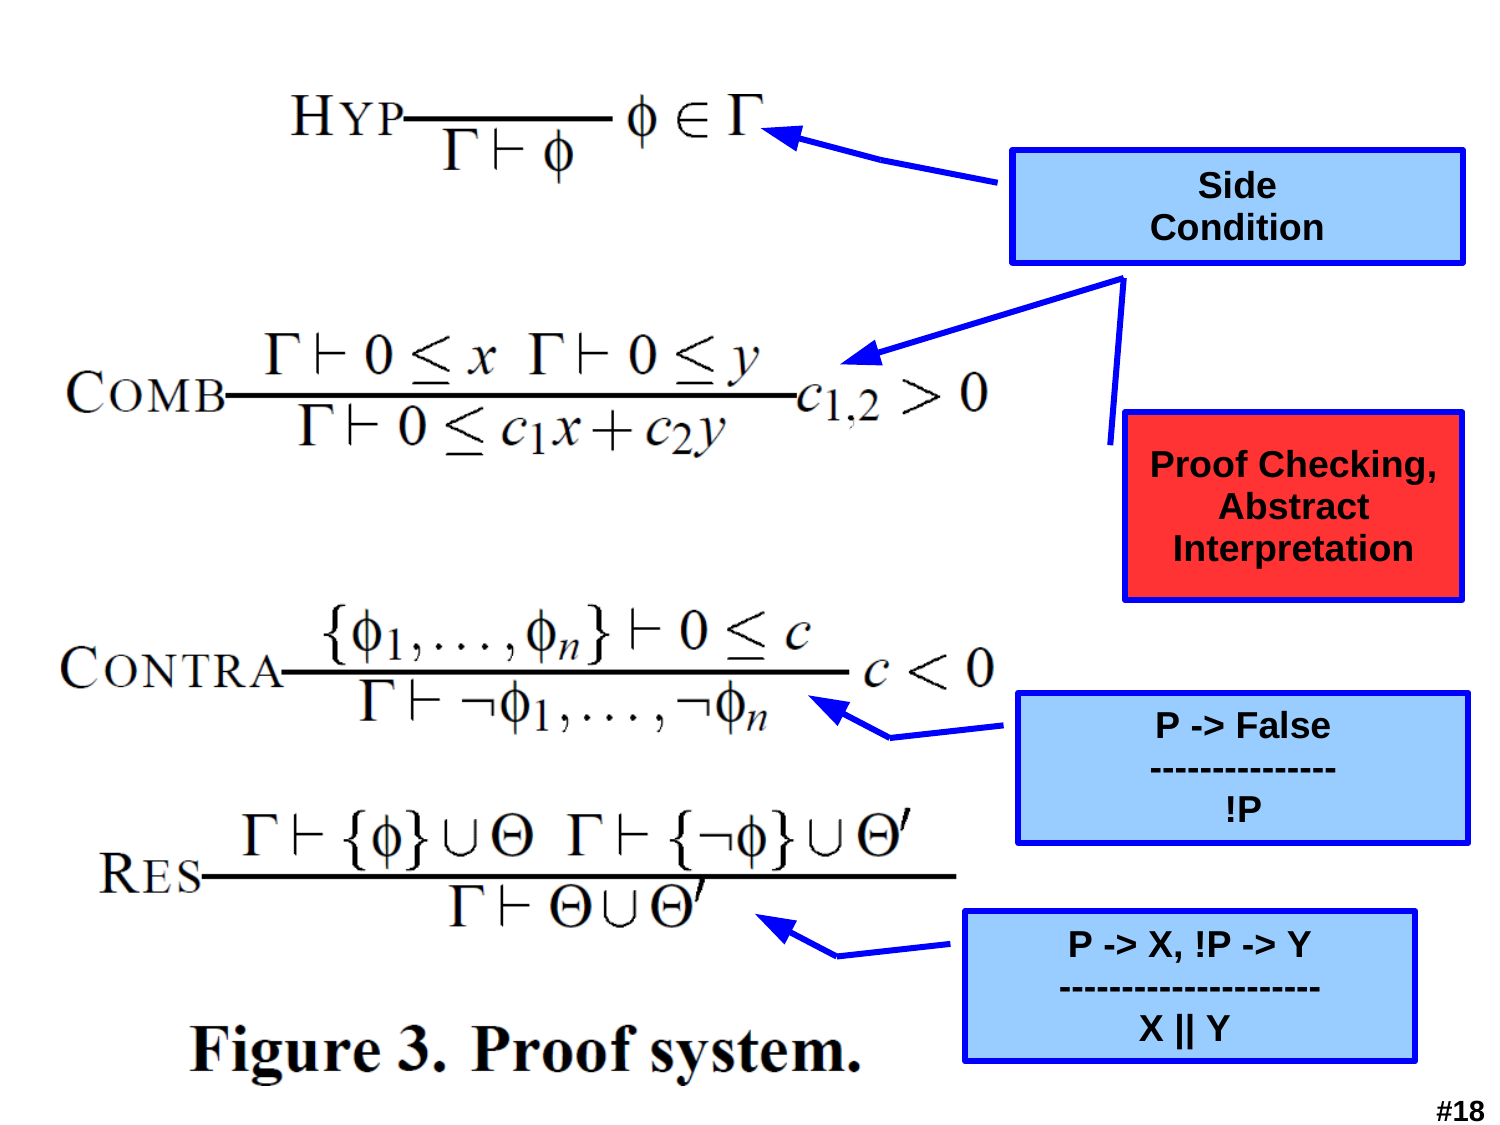

Side
Condition
Proof Checking,
Abstract
Interpretation
P -> False
---------------
!P
P -> X, !P -> Y
---------------------
X || Y
18